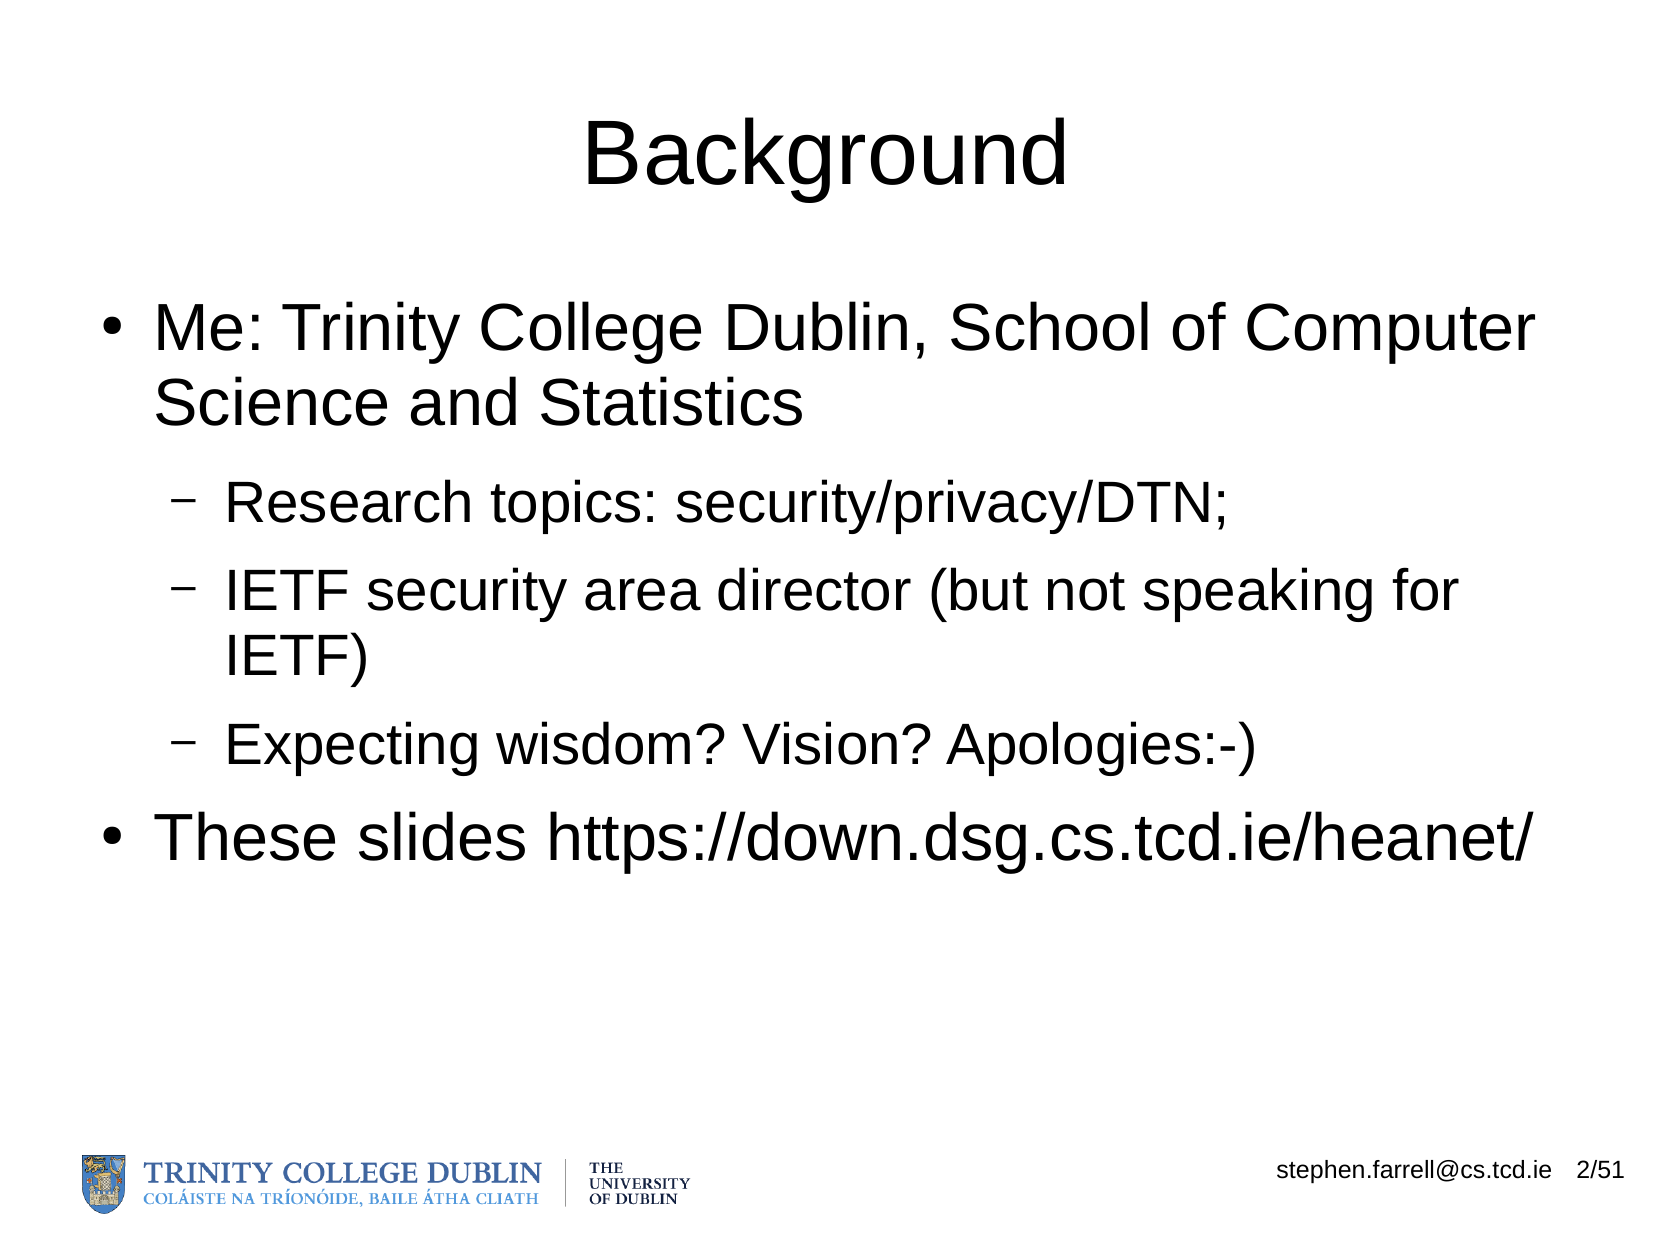

# Background
Me: Trinity College Dublin, School of Computer Science and Statistics
Research topics: security/privacy/DTN;
IETF security area director (but not speaking for IETF)
Expecting wisdom? Vision? Apologies:-)
These slides https://down.dsg.cs.tcd.ie/heanet/